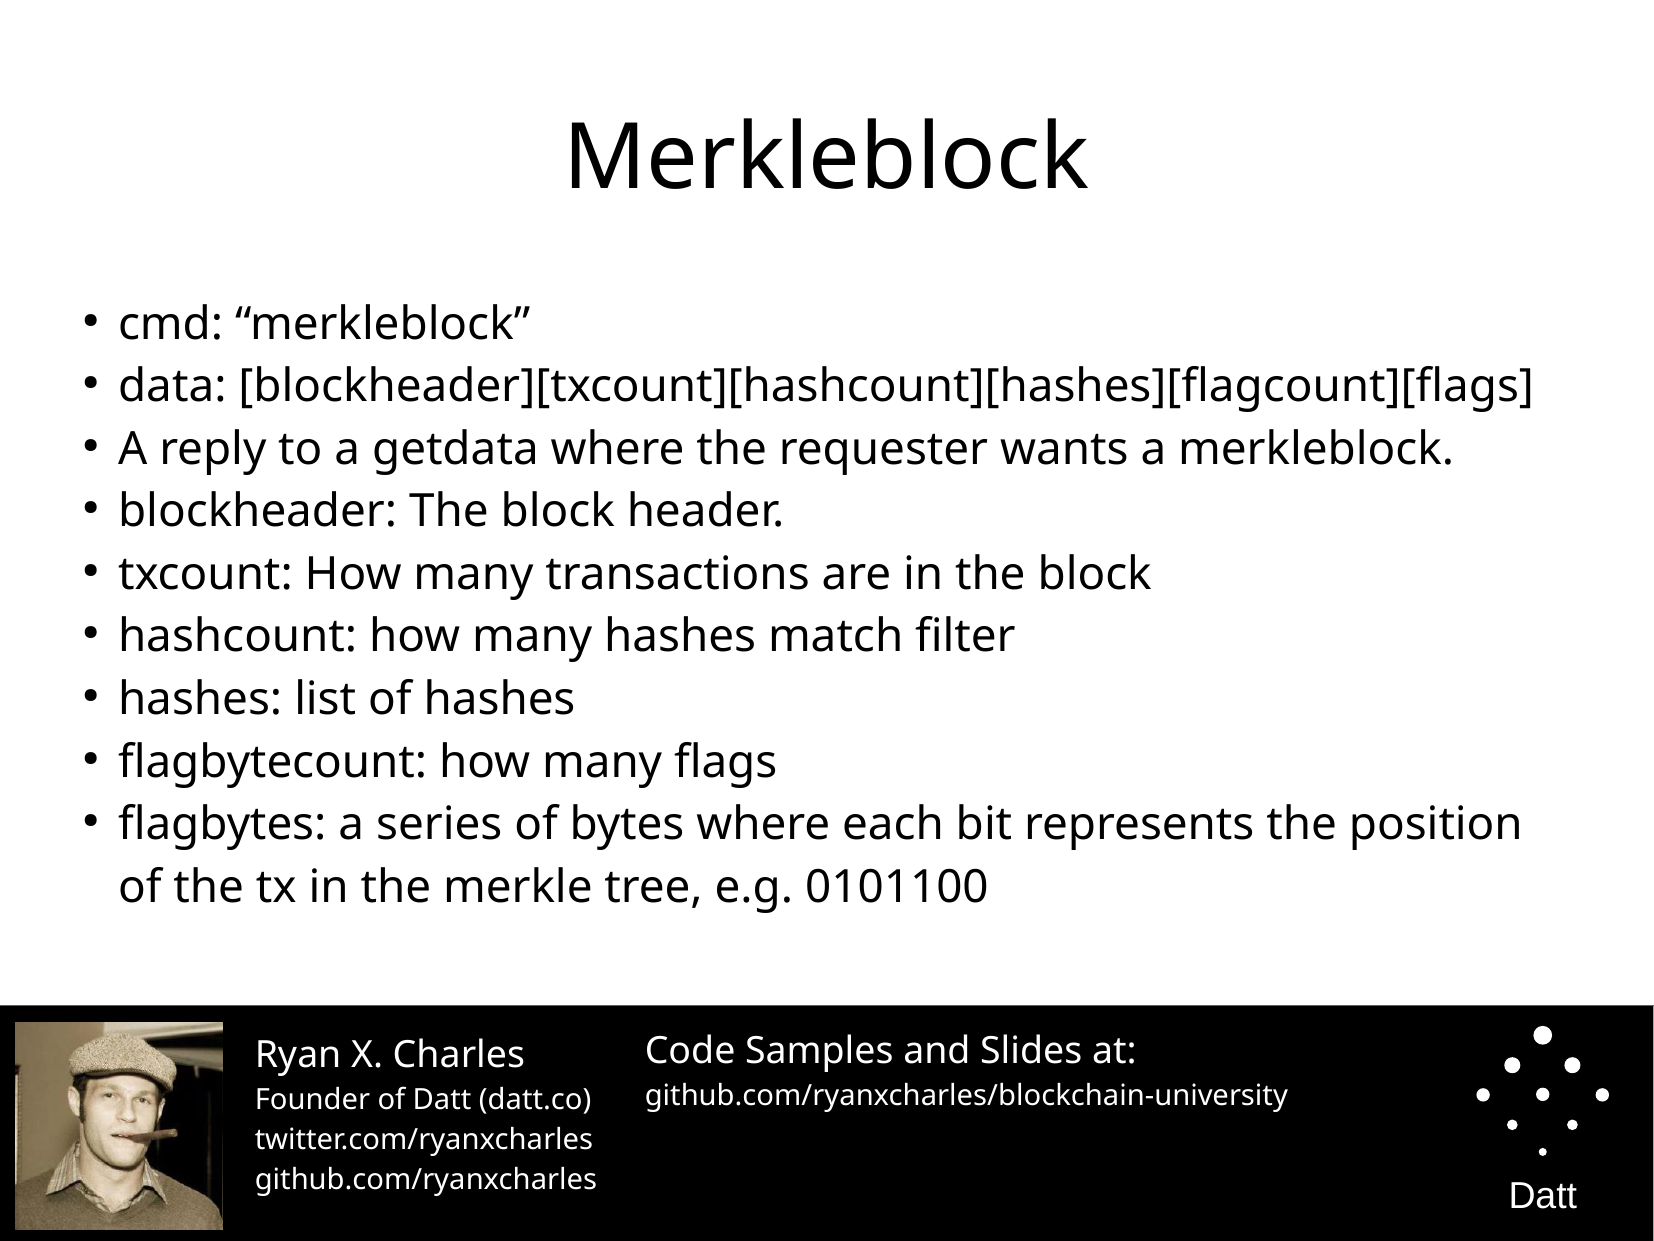

# Merkleblock
cmd: “merkleblock”
data: [blockheader][txcount][hashcount][hashes][flagcount][flags]
A reply to a getdata where the requester wants a merkleblock.
blockheader: The block header.
txcount: How many transactions are in the block
hashcount: how many hashes match filter
hashes: list of hashes
flagbytecount: how many flags
flagbytes: a series of bytes where each bit represents the position of the tx in the merkle tree, e.g. 0101100
Code Samples and Slides at:
github.com/ryanxcharles/blockchain-university
Ryan X. Charles
Founder of Datt (datt.co)
twitter.com/ryanxcharles
github.com/ryanxcharles
Datt